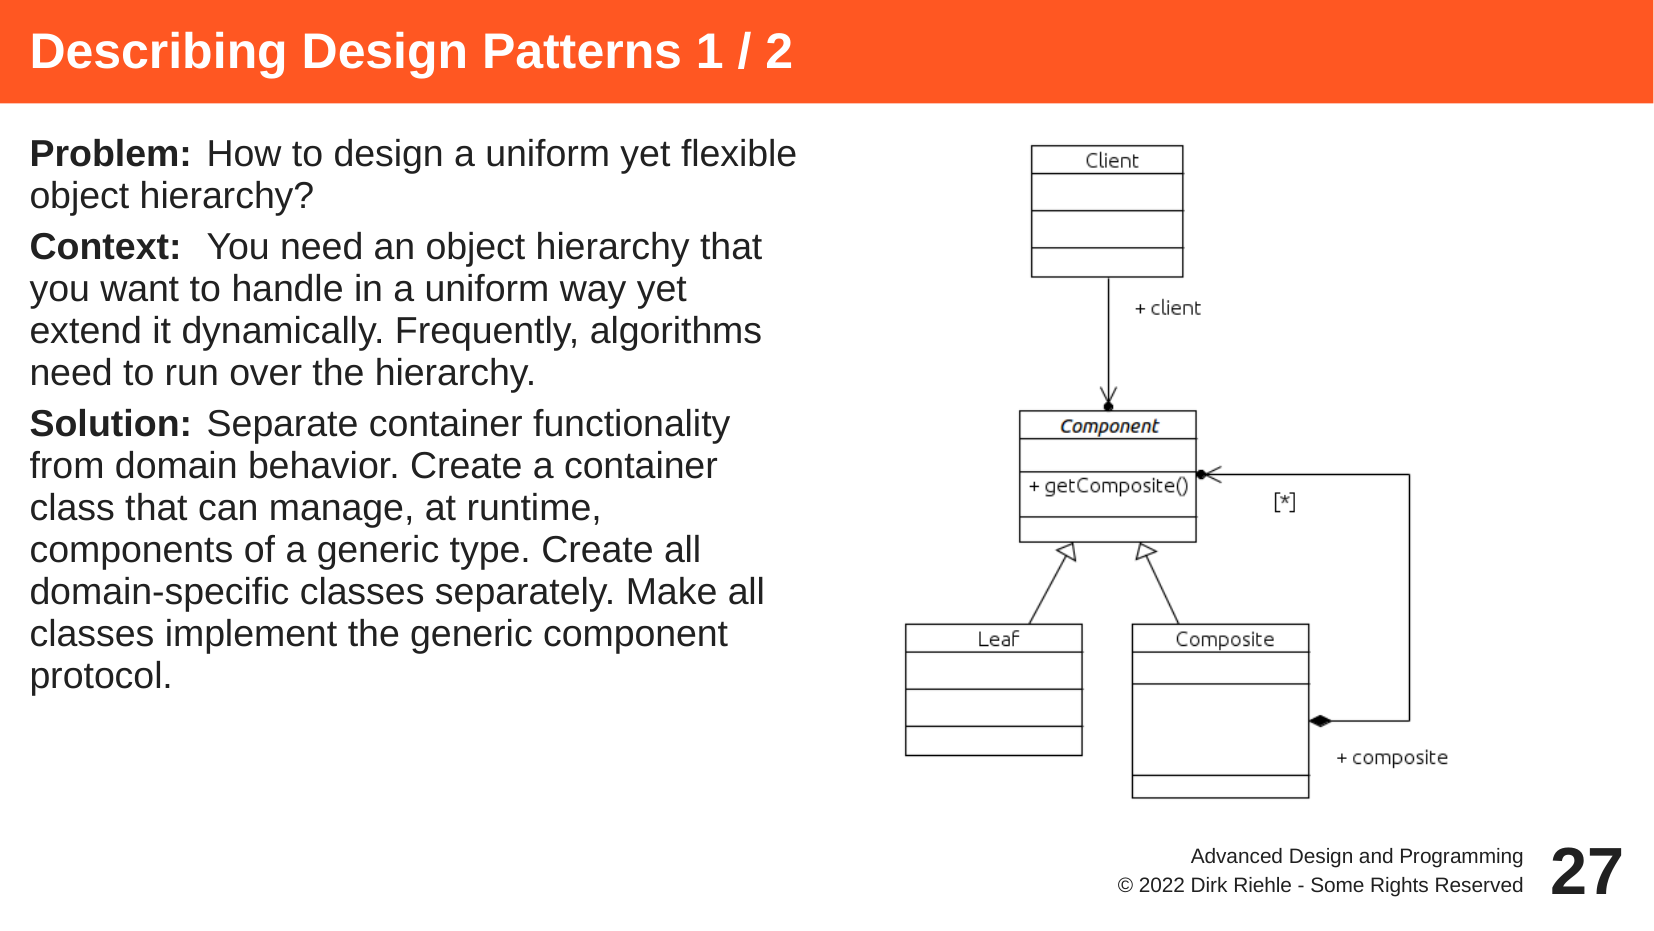

# Describing Design Patterns 1 / 2
Problem:	How to design a uniform yet flexible object hierarchy?
Context:	You need an object hierarchy that you want to handle in a uniform way yet extend it dynamically. Frequently, algorithms need to run over the hierarchy.
Solution:	Separate container functionality from domain behavior. Create a container class that can manage, at runtime, components of a generic type. Create all domain-specific classes separately. Make all classes implement the generic component protocol.
Advanced Design and Programming
27
© 2022 Dirk Riehle - Some Rights Reserved